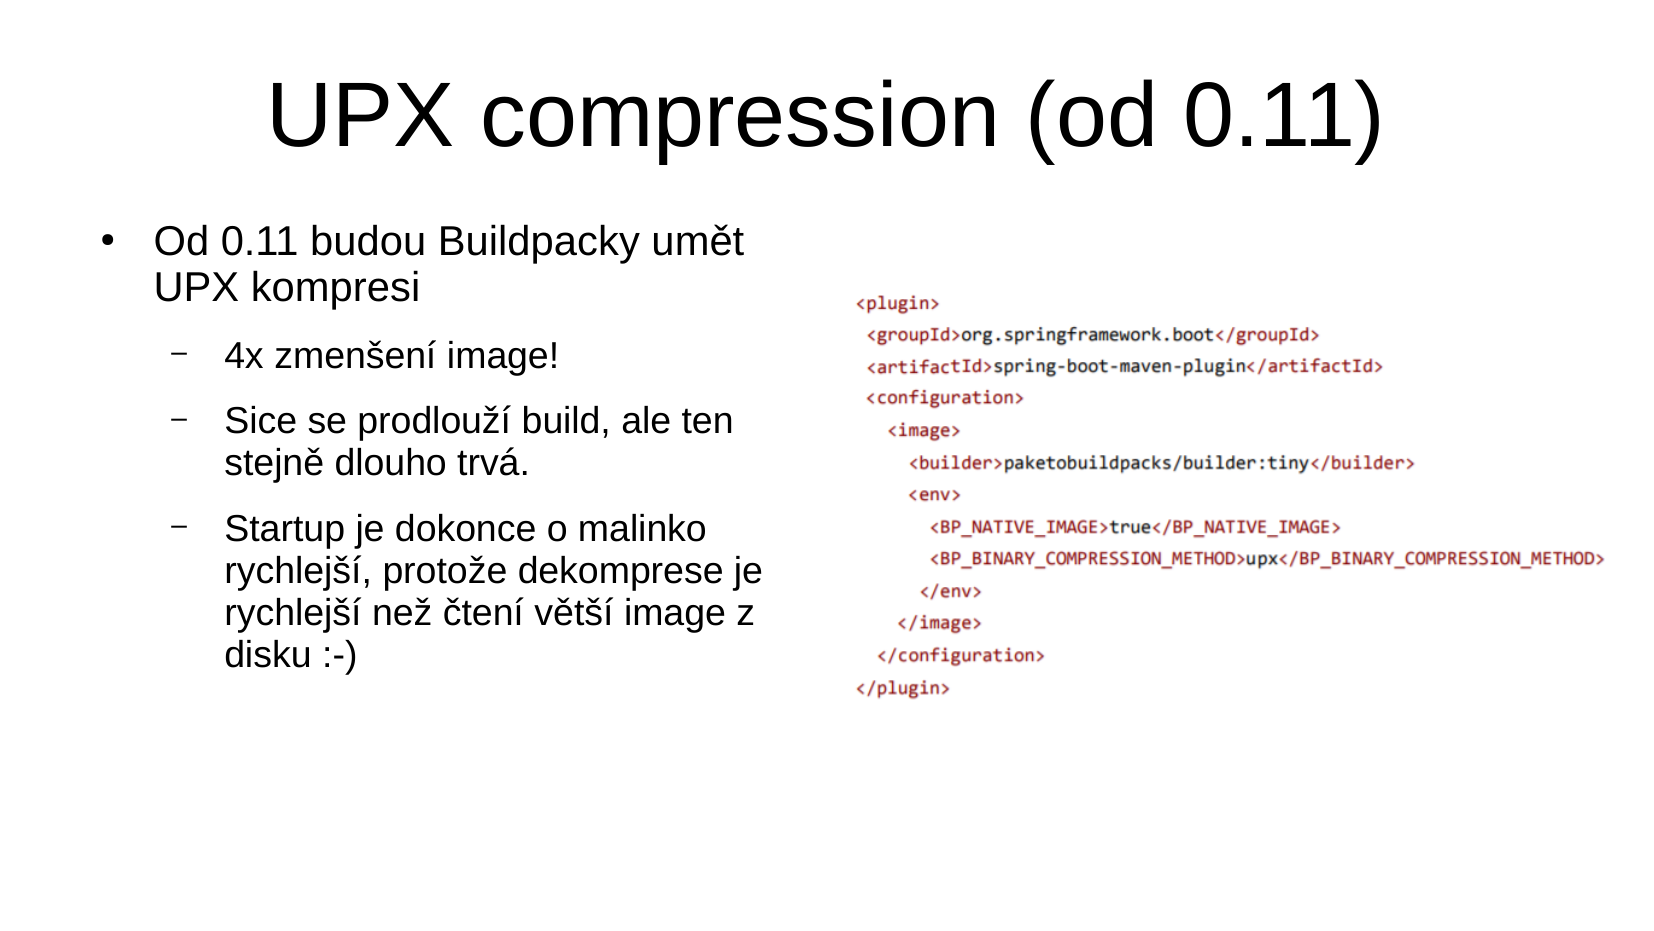

UPX compression (od 0.11)
# Od 0.11 budou Buildpacky umět UPX kompresi
4x zmenšení image!
Sice se prodlouží build, ale ten stejně dlouho trvá.
Startup je dokonce o malinko rychlejší, protože dekomprese je rychlejší než čtení větší image z disku :-)